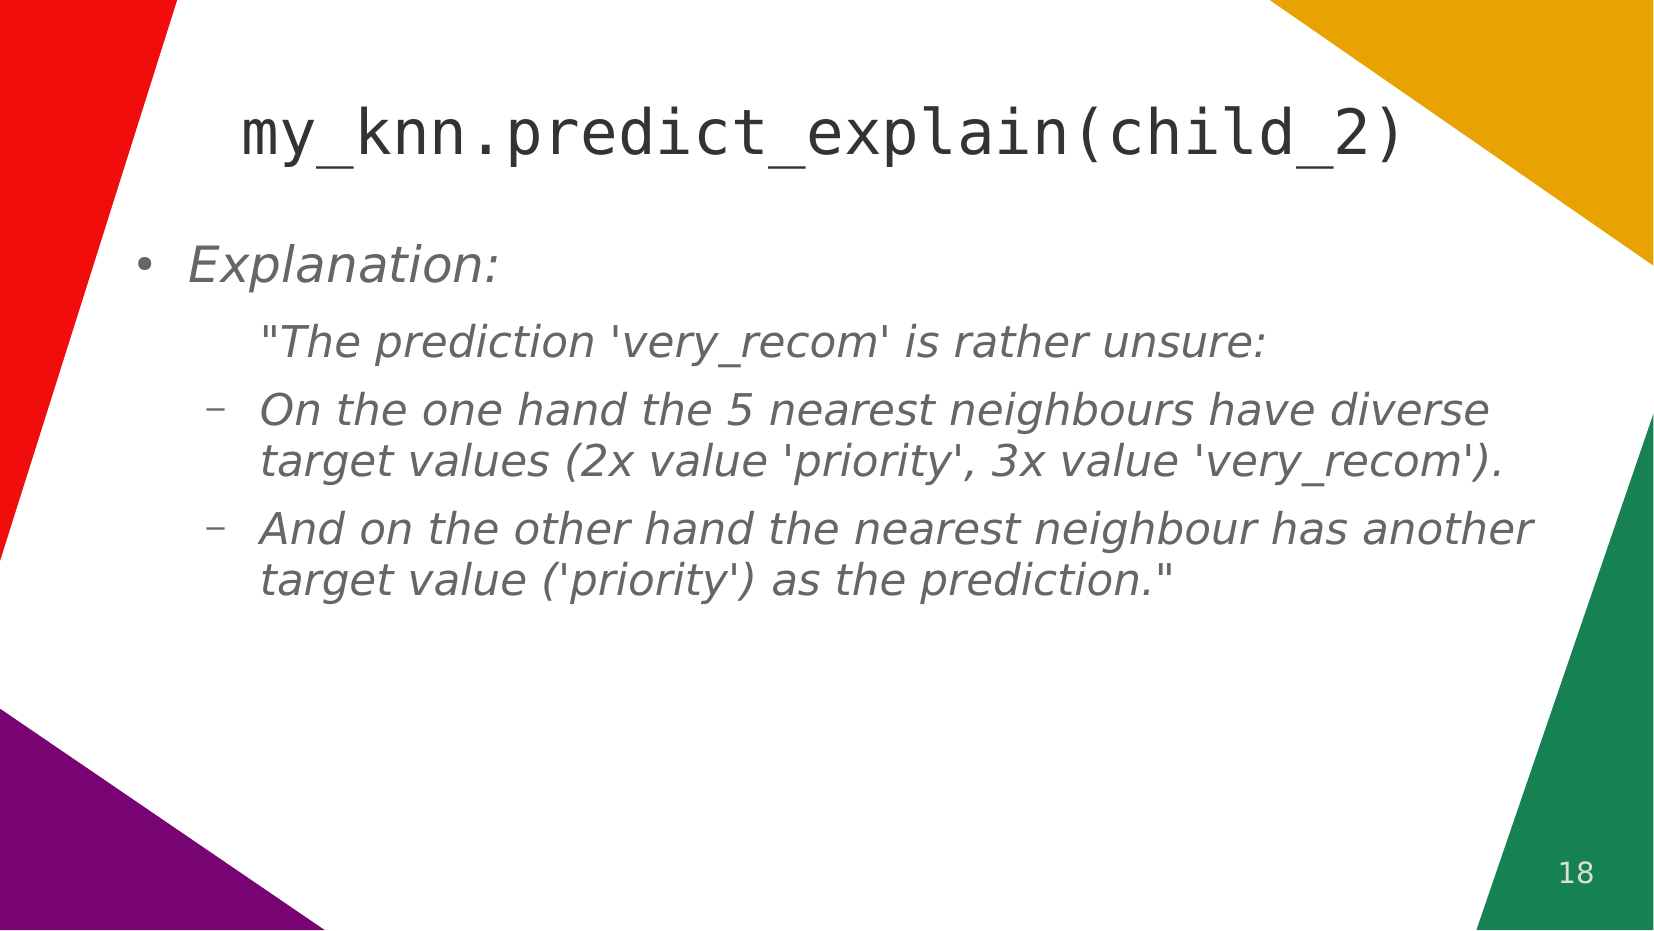

# my_knn.predict_explain(child_2)
Explanation:
"The prediction 'very_recom' is rather unsure:
On the one hand the 5 nearest neighbours have diverse target values (2x value 'priority', 3x value 'very_recom').
And on the other hand the nearest neighbour has another target value ('priority') as the prediction."
18